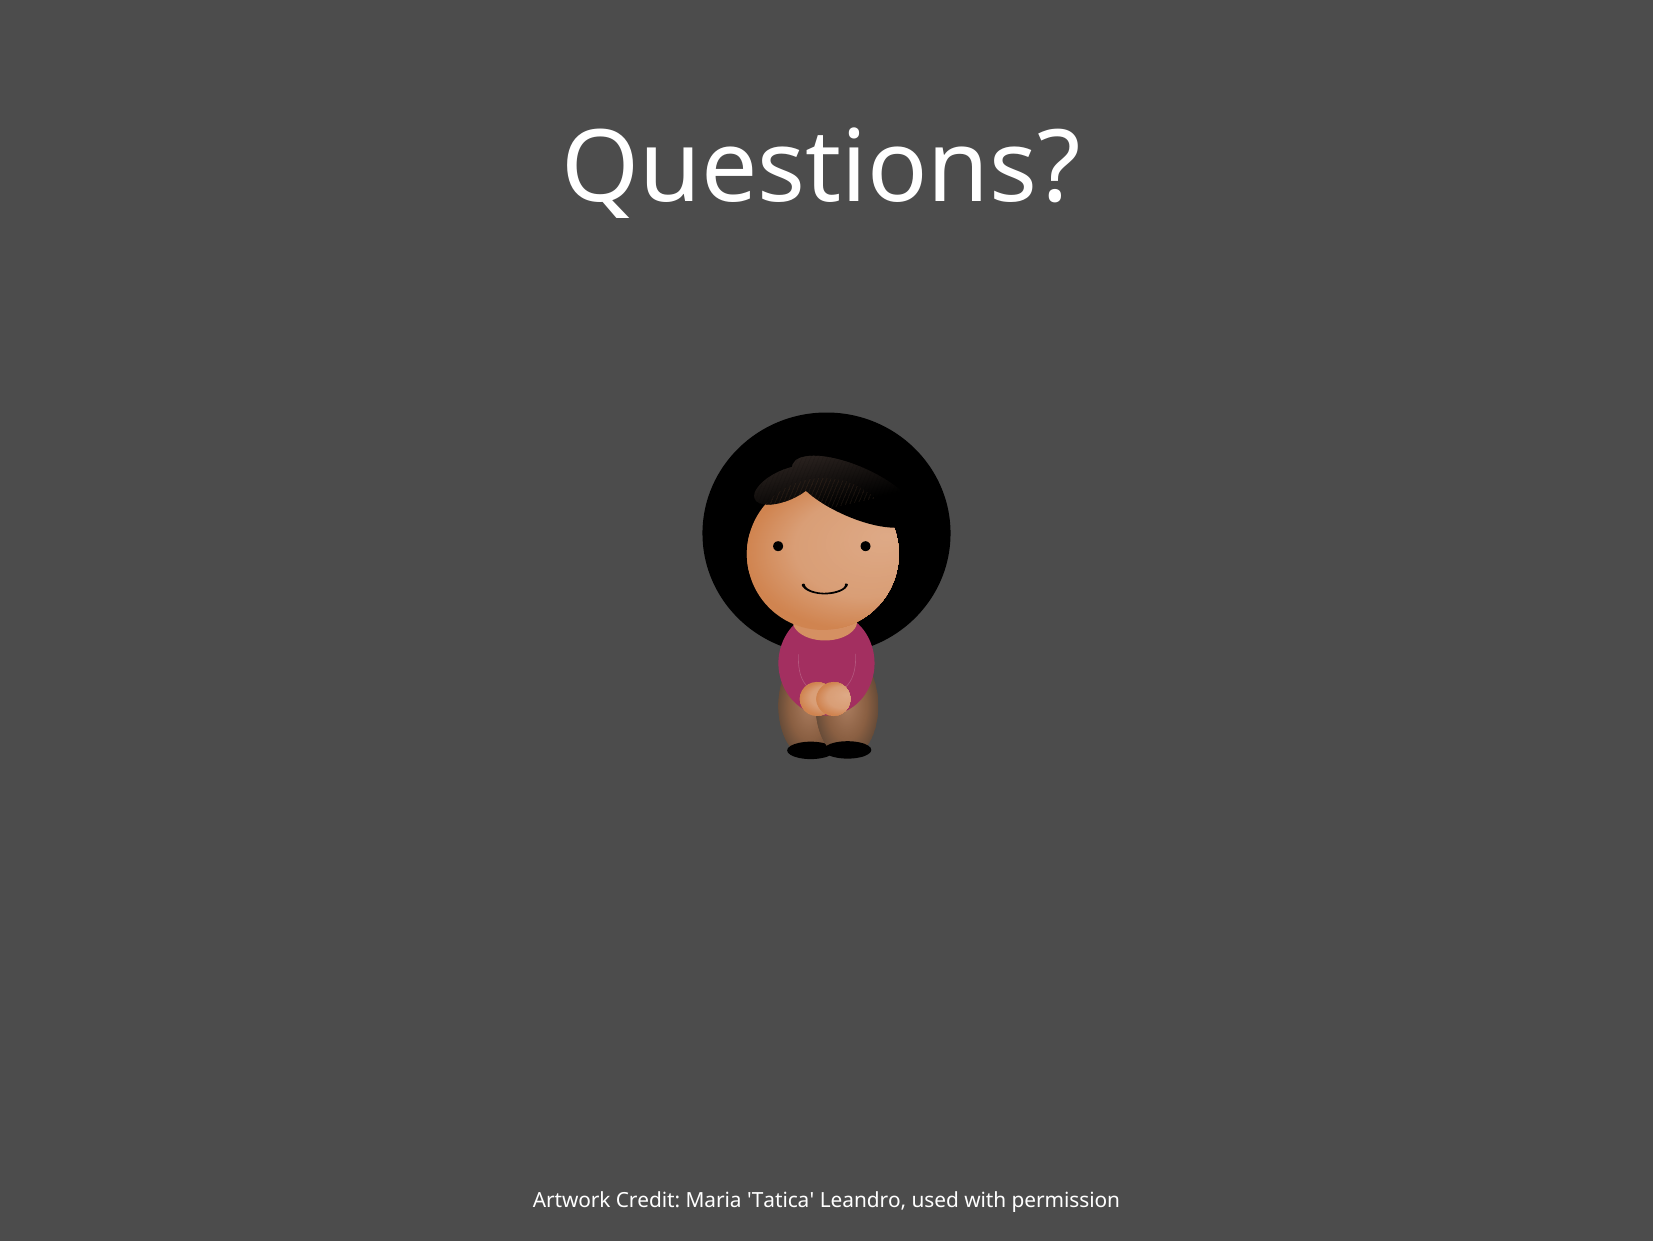

# Questions?
Artwork Credit: Maria 'Tatica' Leandro, used with permission